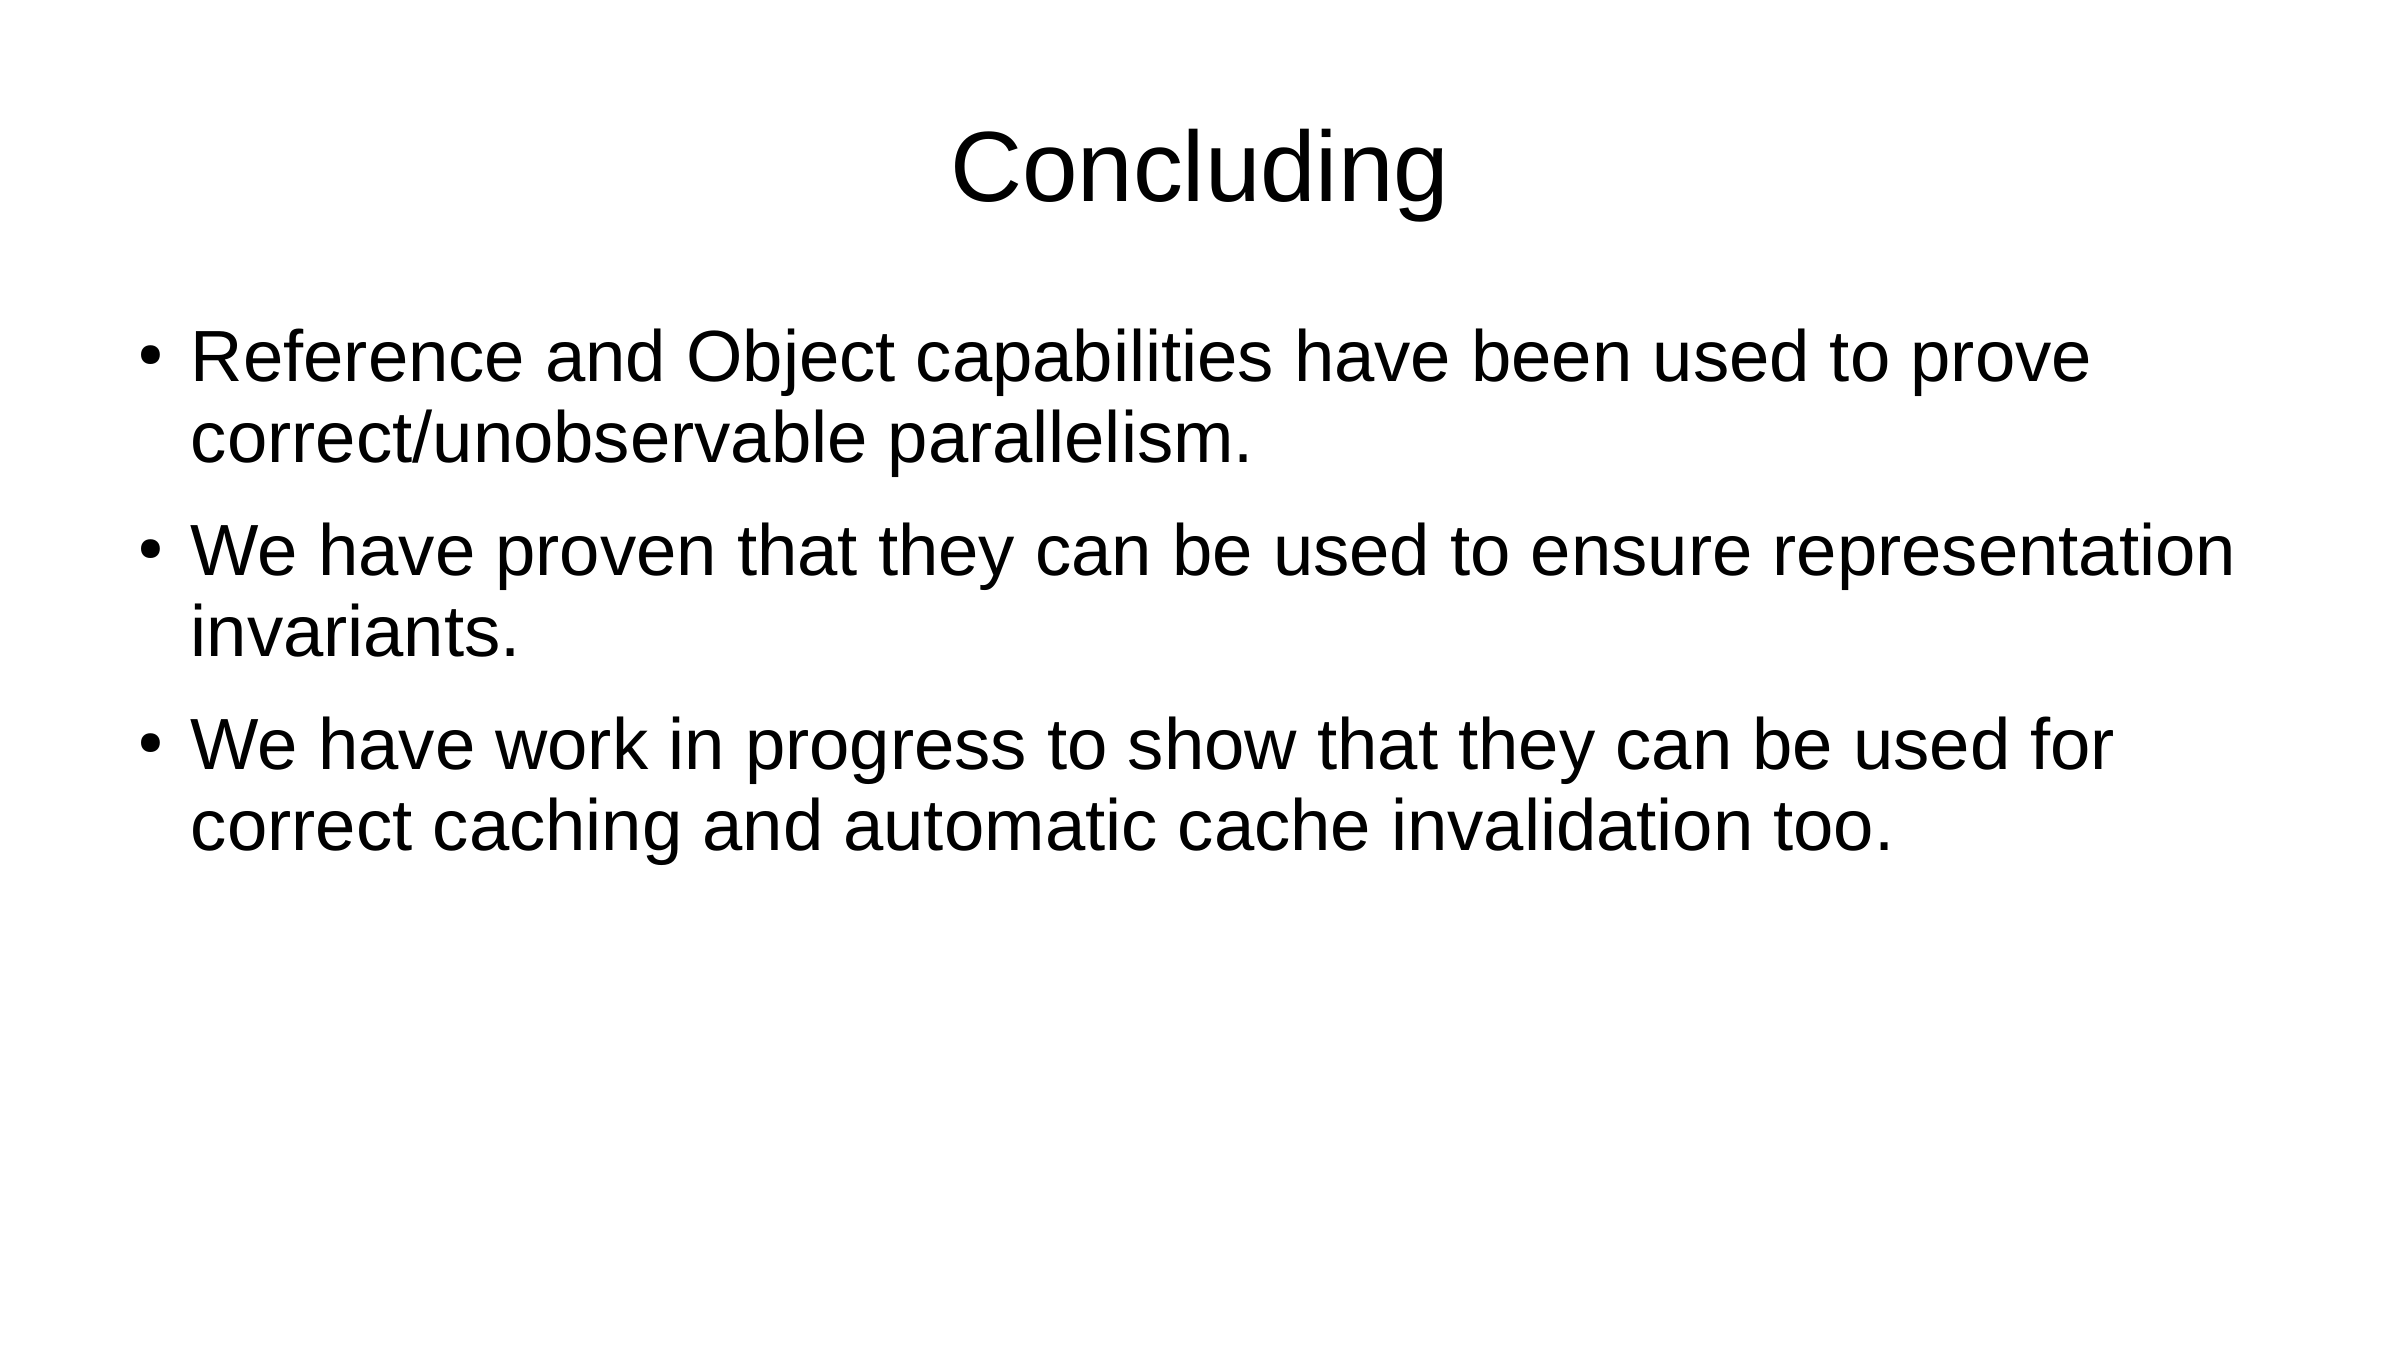

# Concluding
Reference and Object capabilities have been used to prove correct/unobservable parallelism.
We have proven that they can be used to ensure representation invariants.
We have work in progress to show that they can be used for correct caching and automatic cache invalidation too.